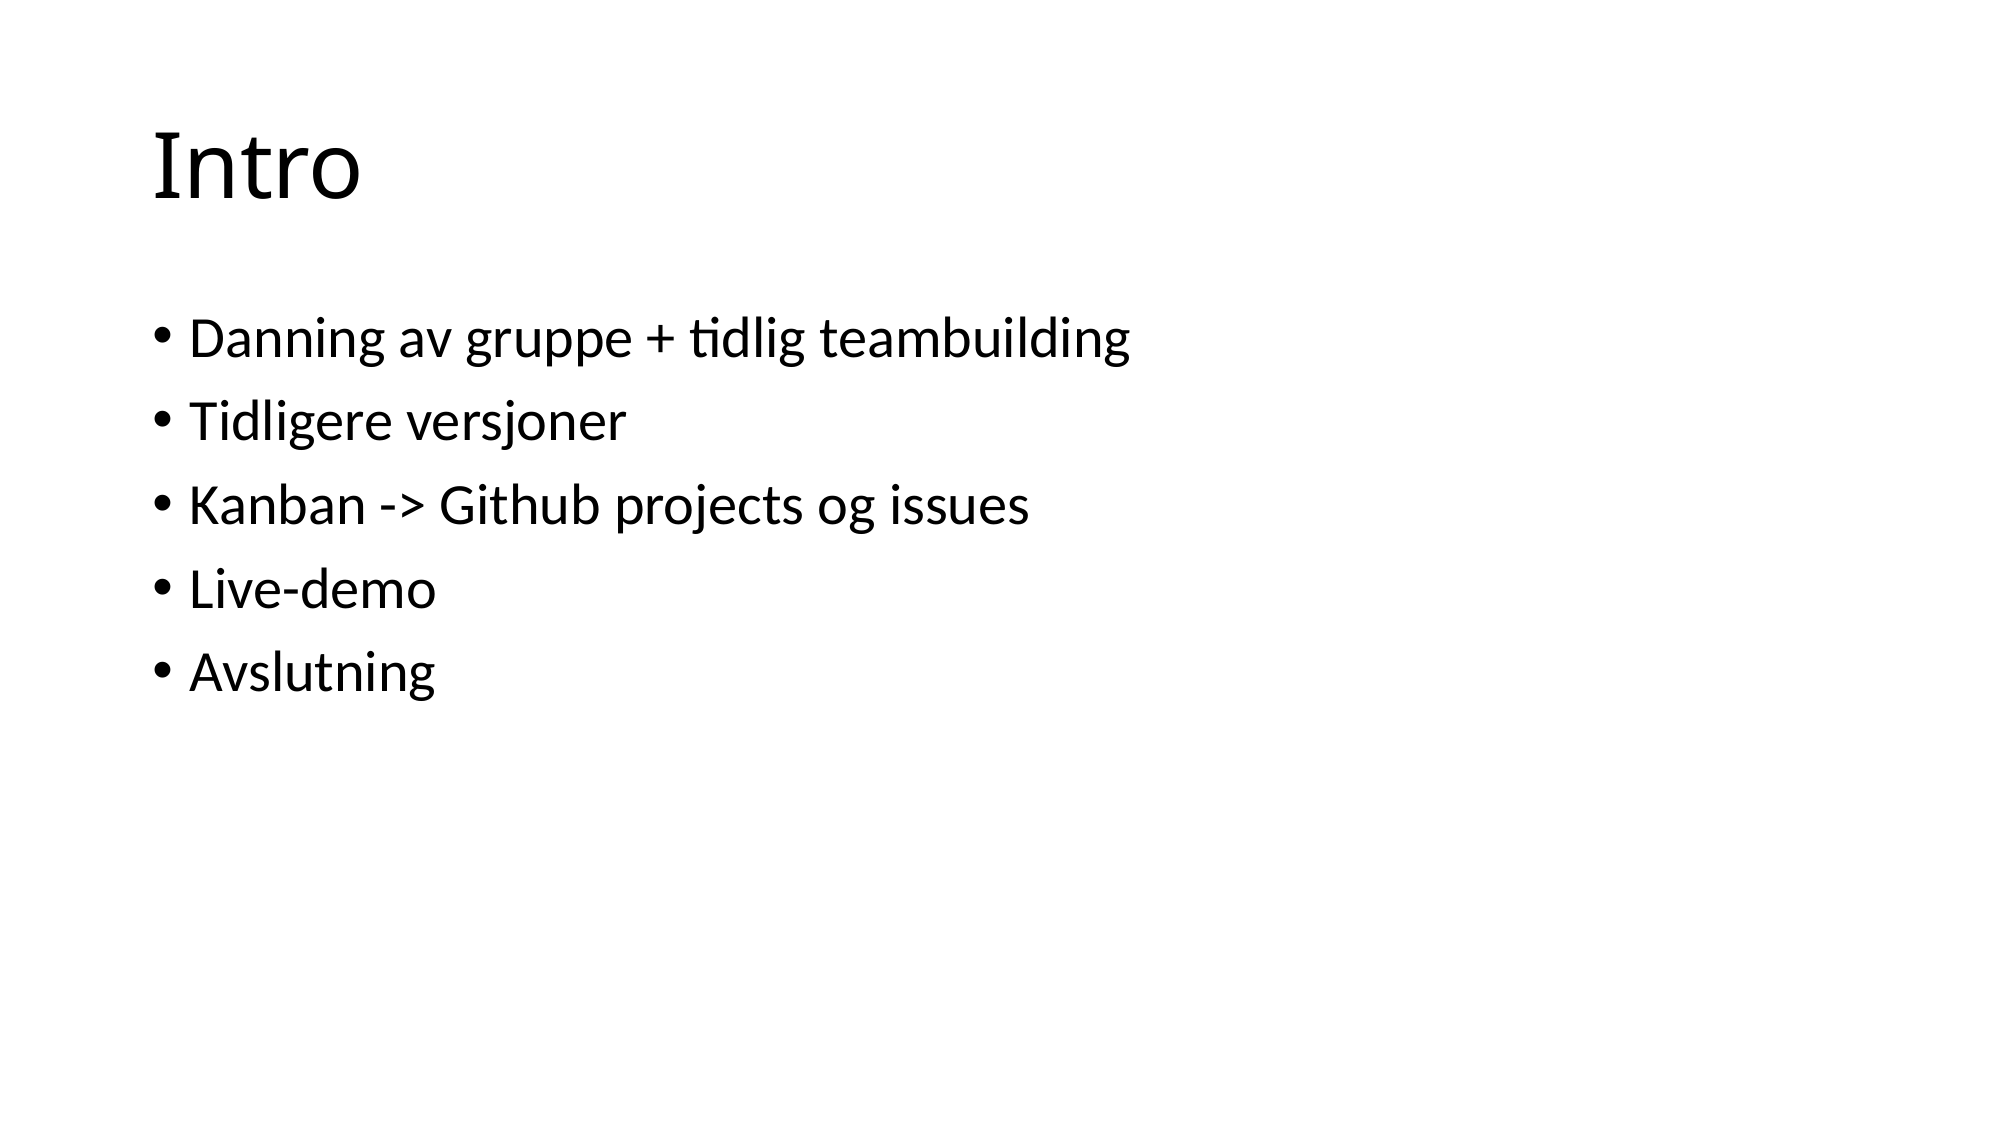

# Intro
Danning av gruppe + tidlig teambuilding
Tidligere versjoner
Kanban -> Github projects og issues
Live-demo
Avslutning